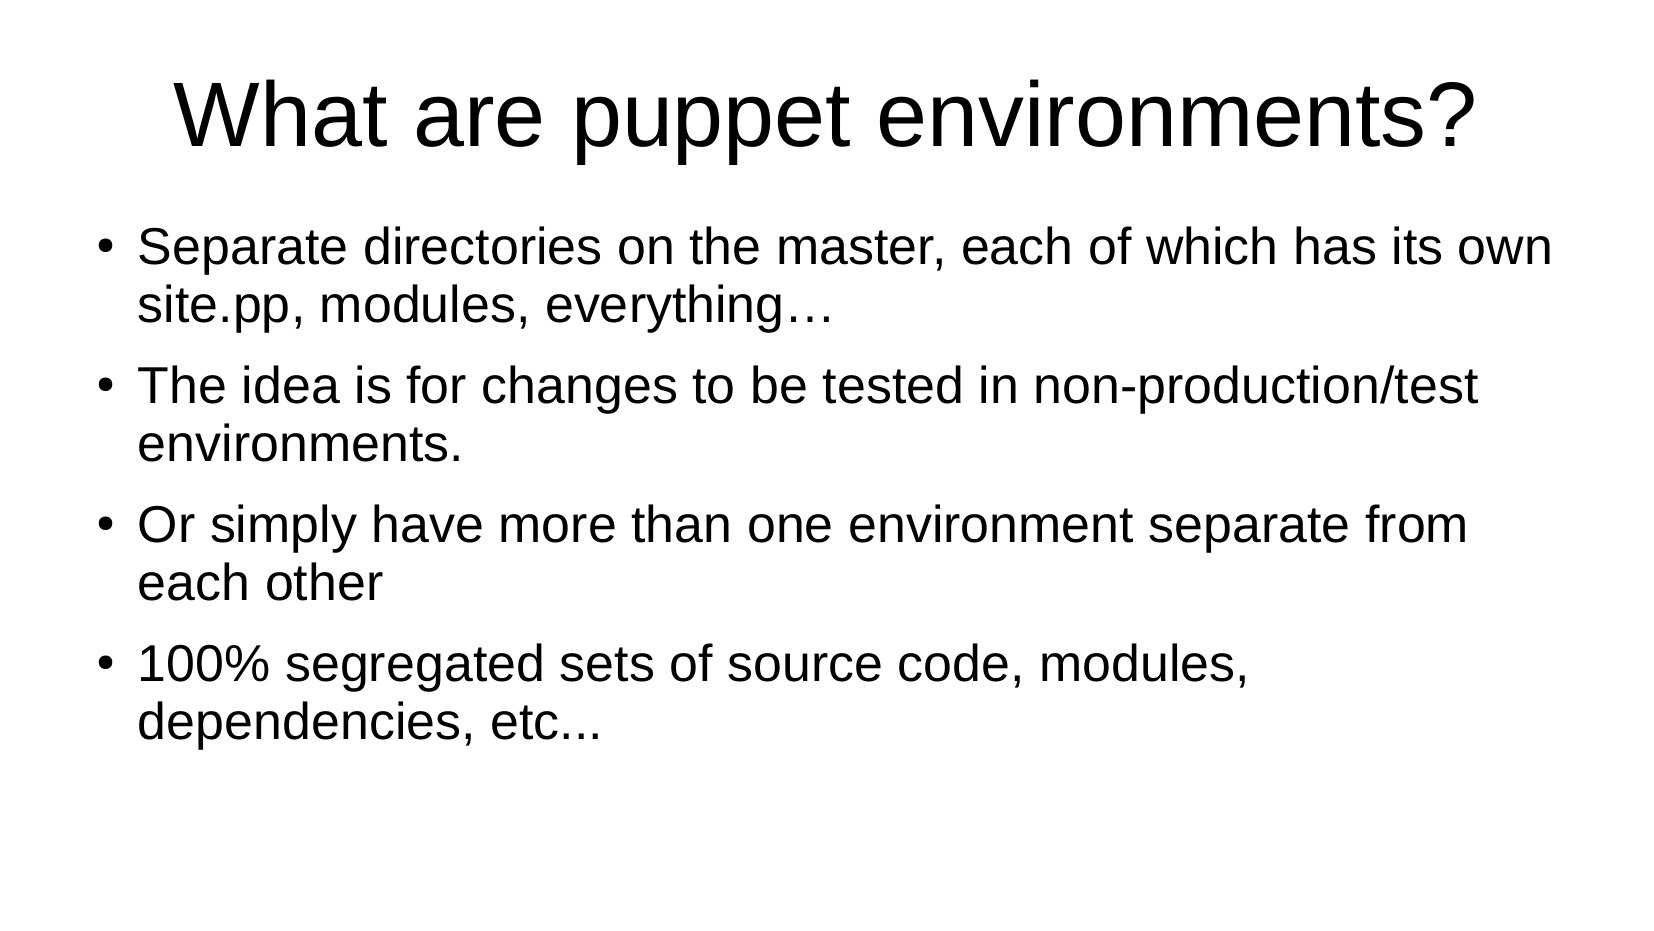

# What are puppet environments?
Separate directories on the master, each of which has its own site.pp, modules, everything…
The idea is for changes to be tested in non-production/test environments.
Or simply have more than one environment separate from each other
100% segregated sets of source code, modules, dependencies, etc...